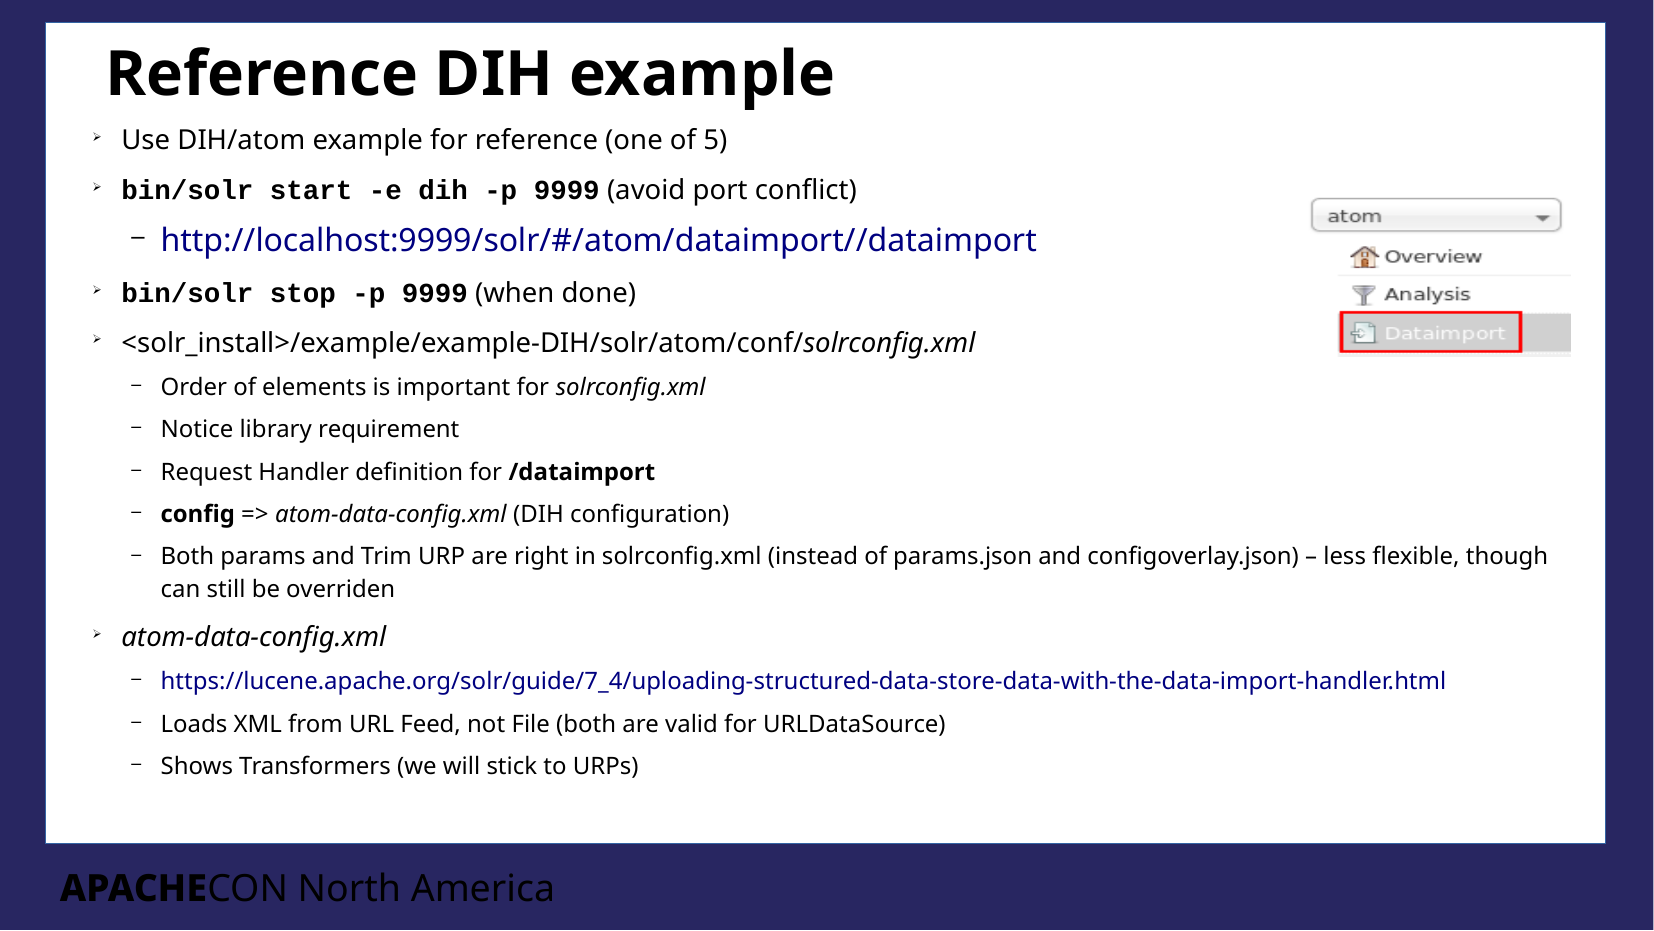

Reference DIH example
# Use DIH/atom example for reference (one of 5)
bin/solr start -e dih -p 9999 (avoid port conflict)
http://localhost:9999/solr/#/atom/dataimport//dataimport
bin/solr stop -p 9999 (when done)
<solr_install>/example/example-DIH/solr/atom/conf/solrconfig.xml
Order of elements is important for solrconfig.xml
Notice library requirement
Request Handler definition for /dataimport
config => atom-data-config.xml (DIH configuration)
Both params and Trim URP are right in solrconfig.xml (instead of params.json and configoverlay.json) – less flexible, though can still be overriden
atom-data-config.xml
https://lucene.apache.org/solr/guide/7_4/uploading-structured-data-store-data-with-the-data-import-handler.html
Loads XML from URL Feed, not File (both are valid for URLDataSource)
Shows Transformers (we will stick to URPs)